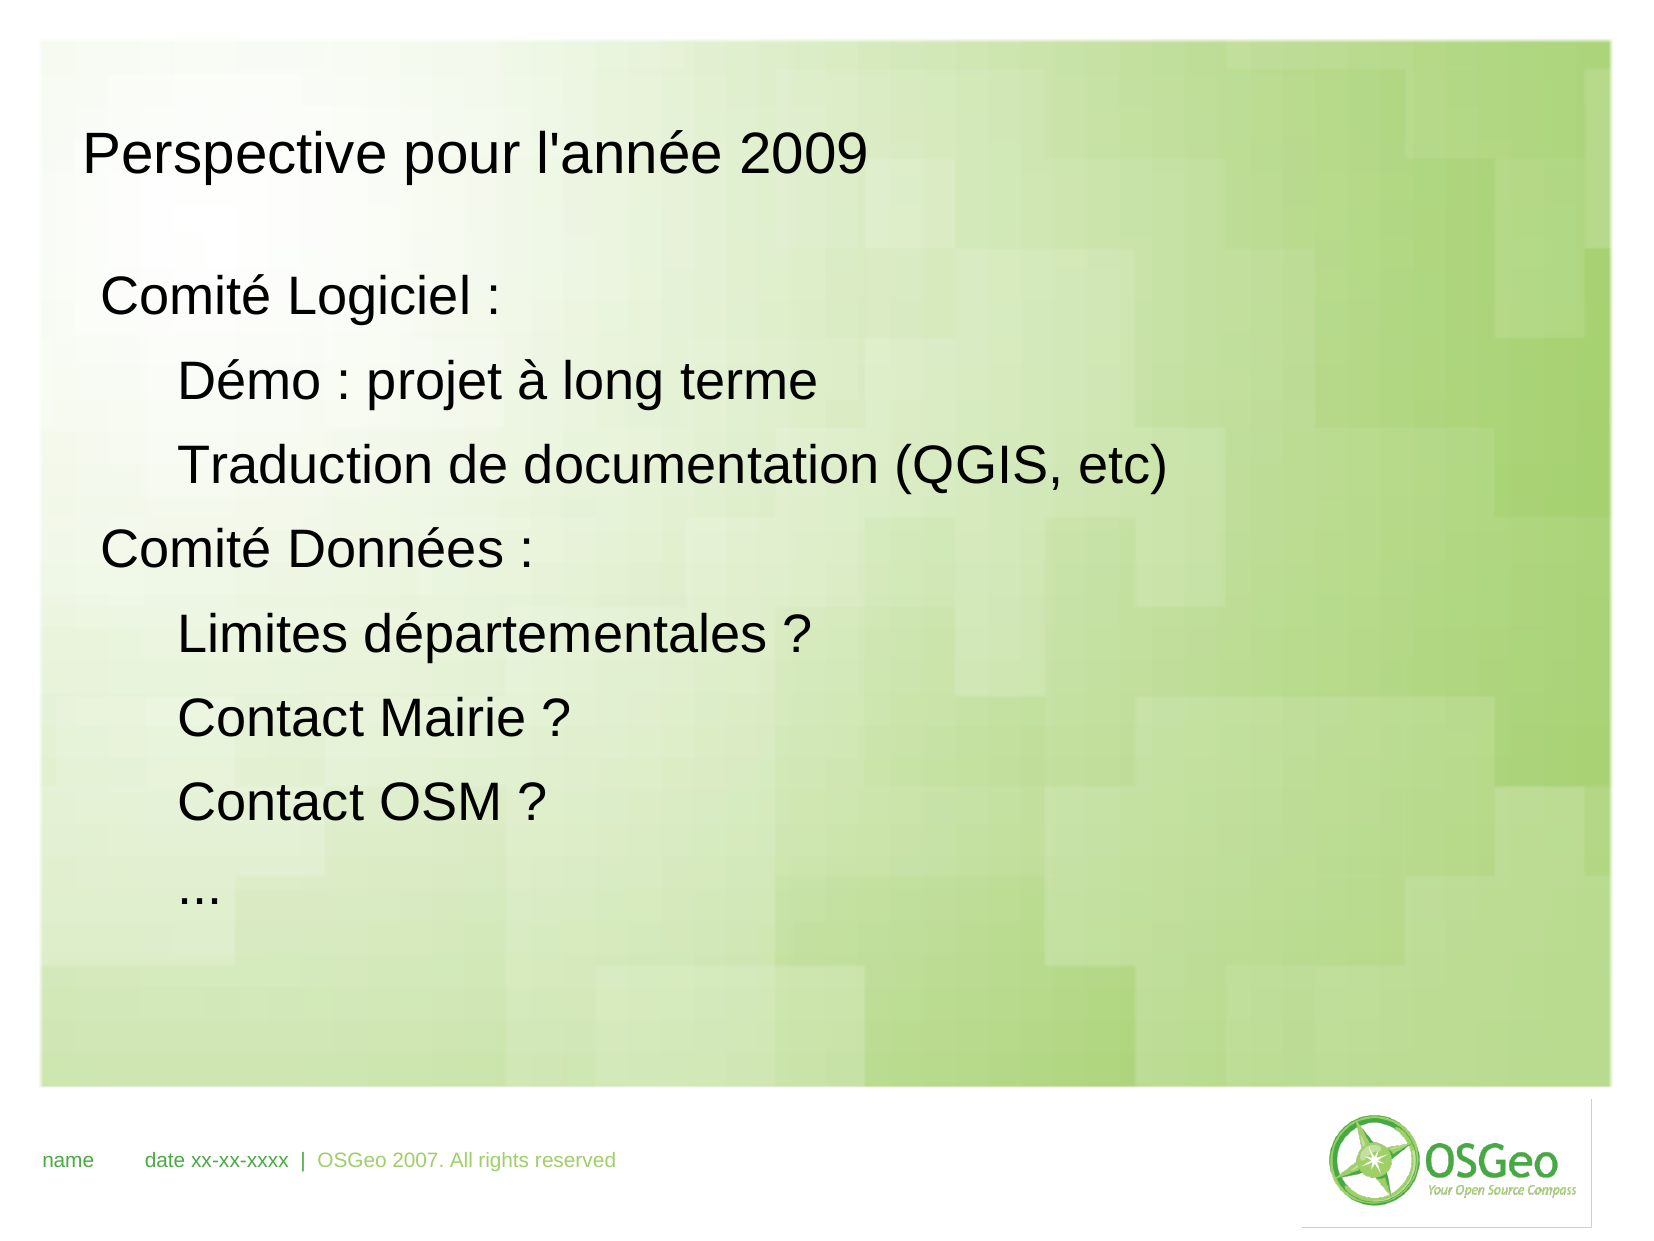

# Perspective pour l'année 2009
Comité Logiciel :
Démo : projet à long terme
Traduction de documentation (QGIS, etc)
Comité Données :
Limites départementales ?
Contact Mairie ?
Contact OSM ?
...